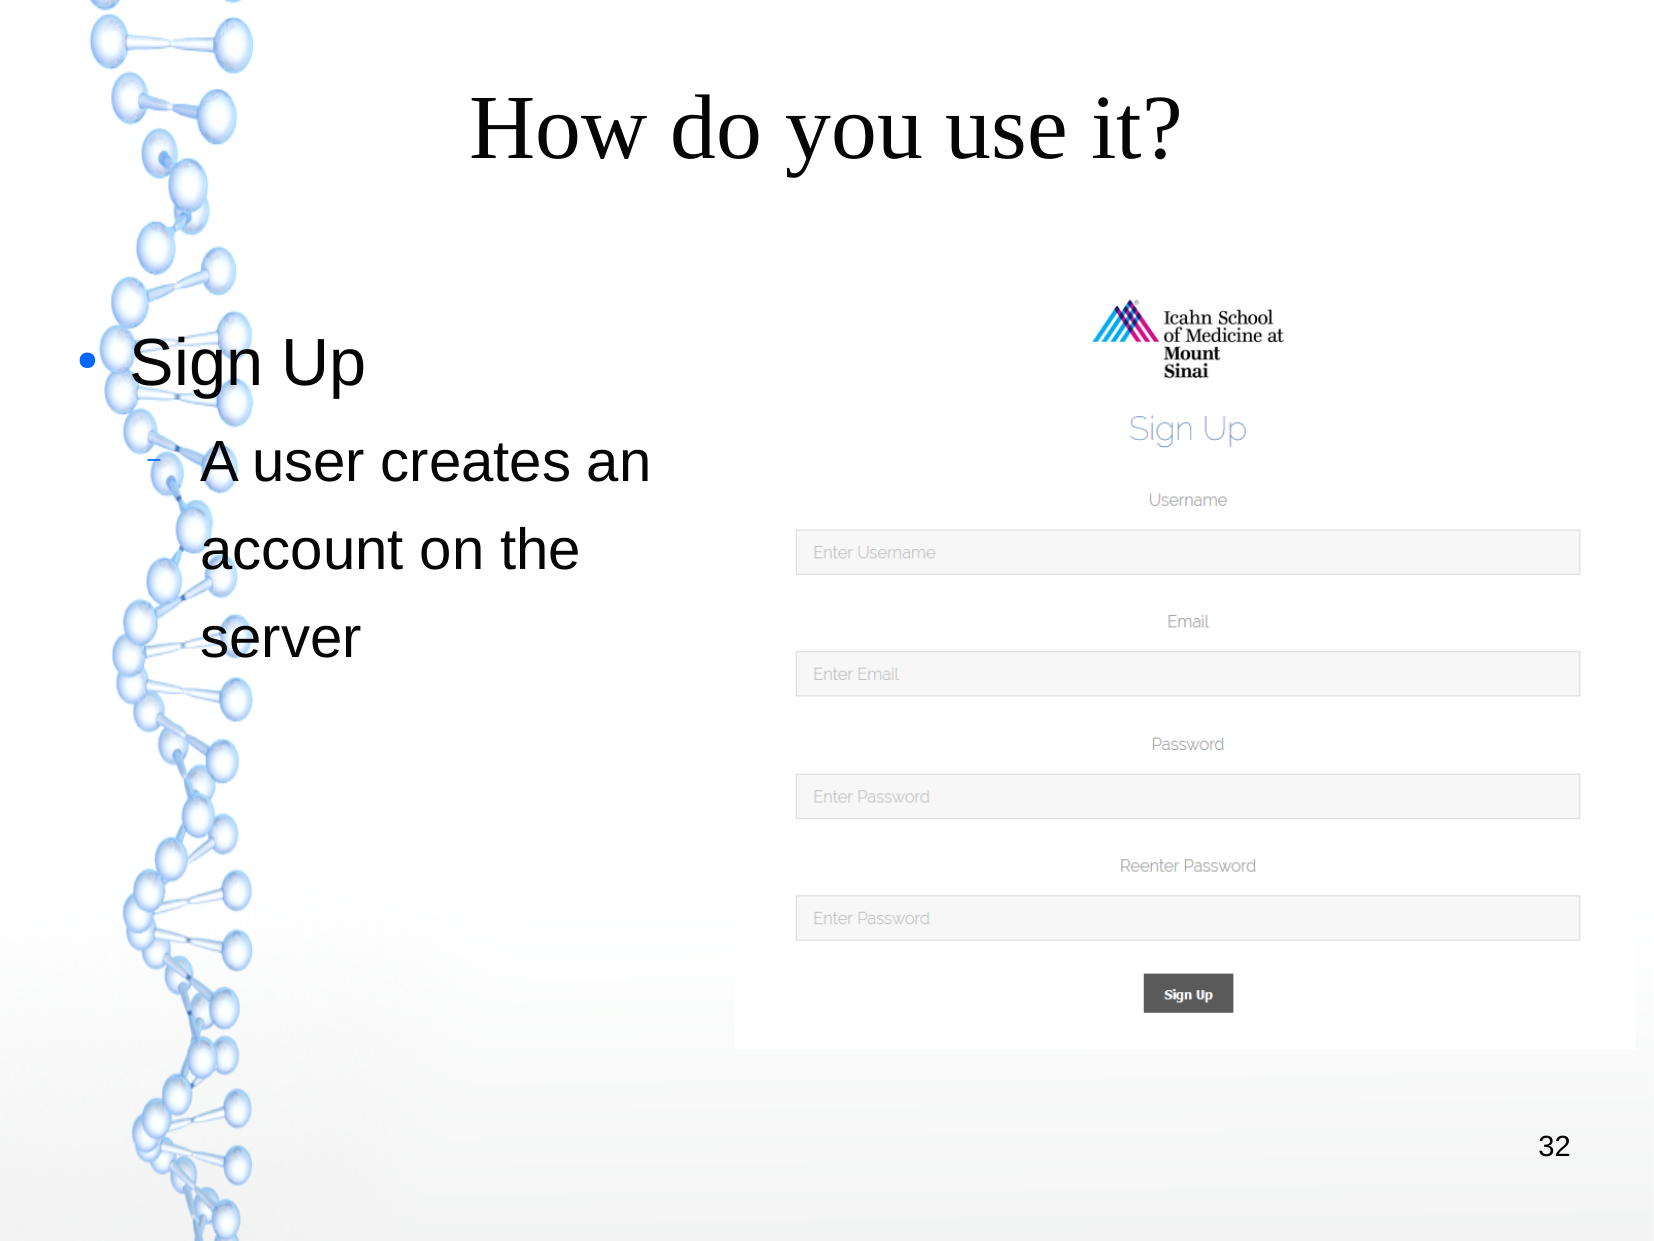

# How do you use it?
Sign Up
A user creates an
account on the
server
32